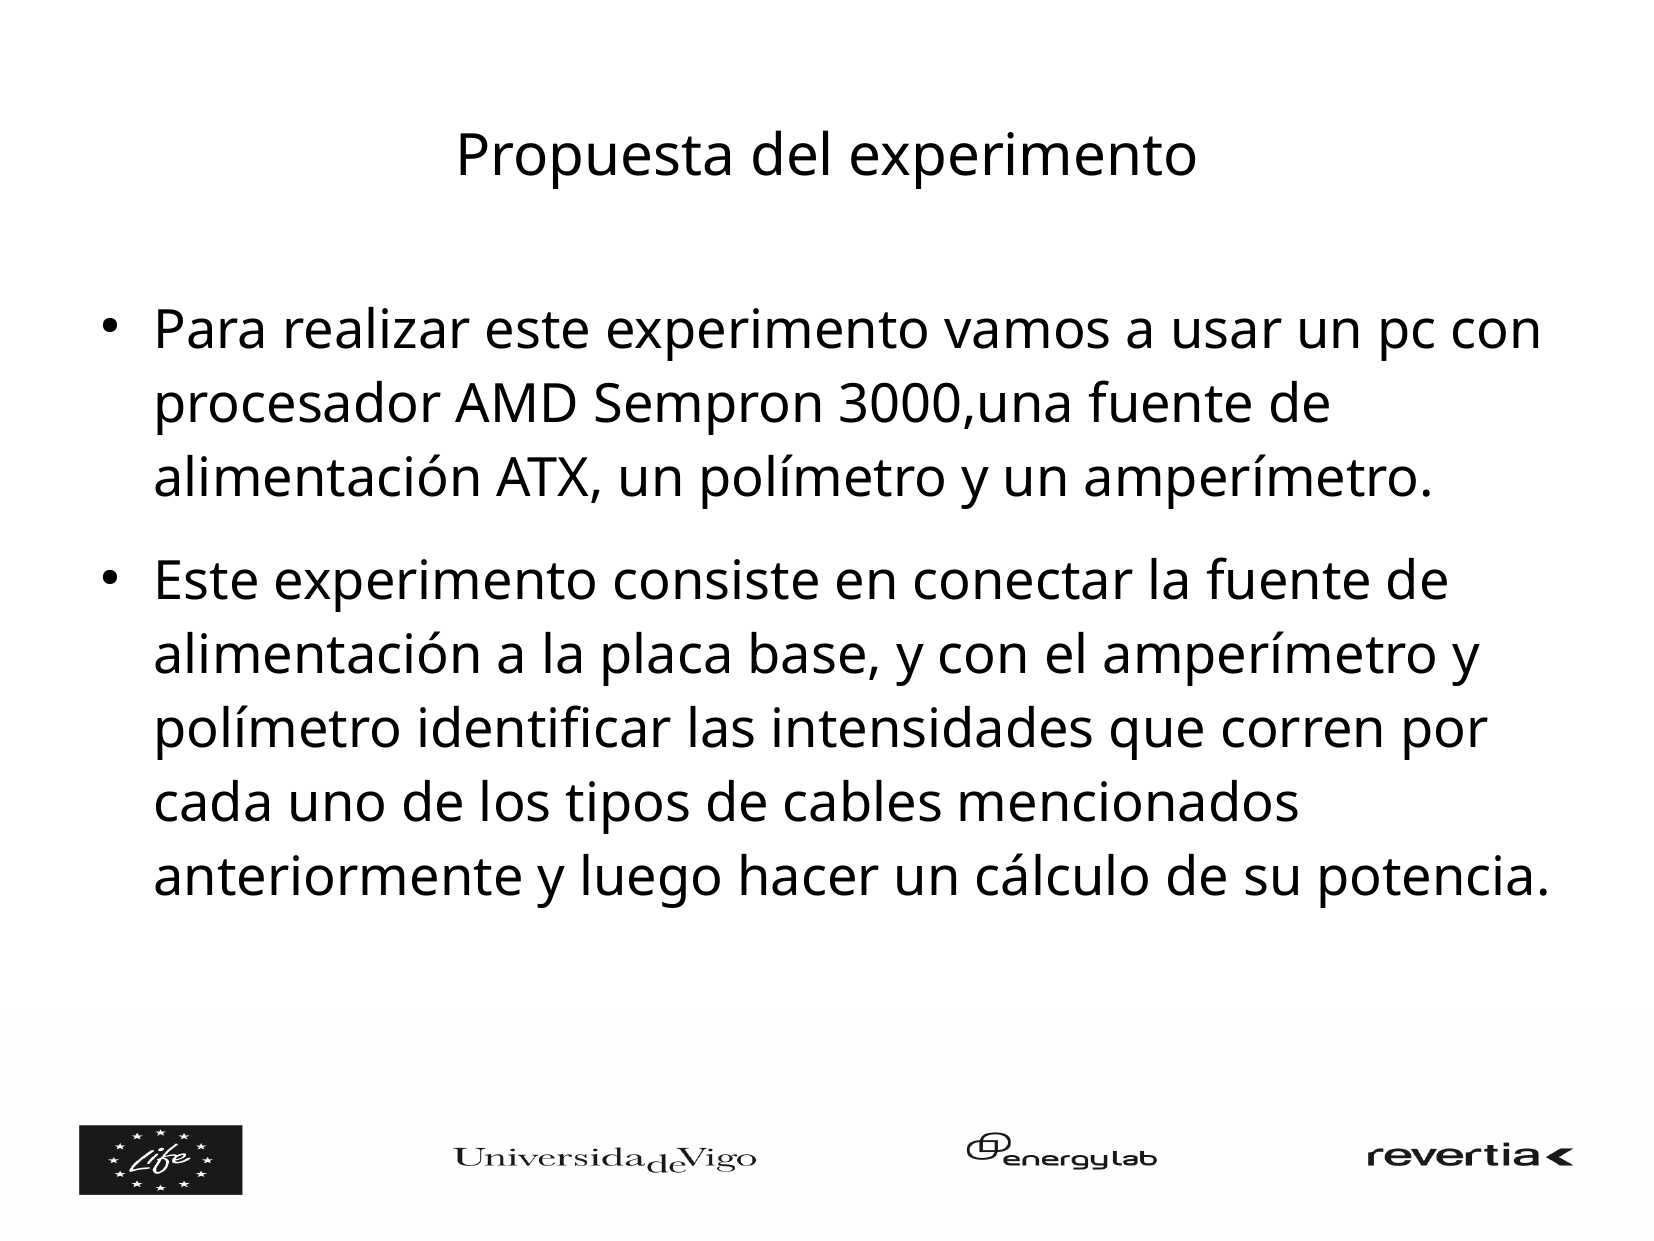

# Propuesta del experimento
Para realizar este experimento vamos a usar un pc con procesador AMD Sempron 3000,una fuente de alimentación ATX, un polímetro y un amperímetro.
Este experimento consiste en conectar la fuente de alimentación a la placa base, y con el amperímetro y polímetro identificar las intensidades que corren por cada uno de los tipos de cables mencionados anteriormente y luego hacer un cálculo de su potencia.